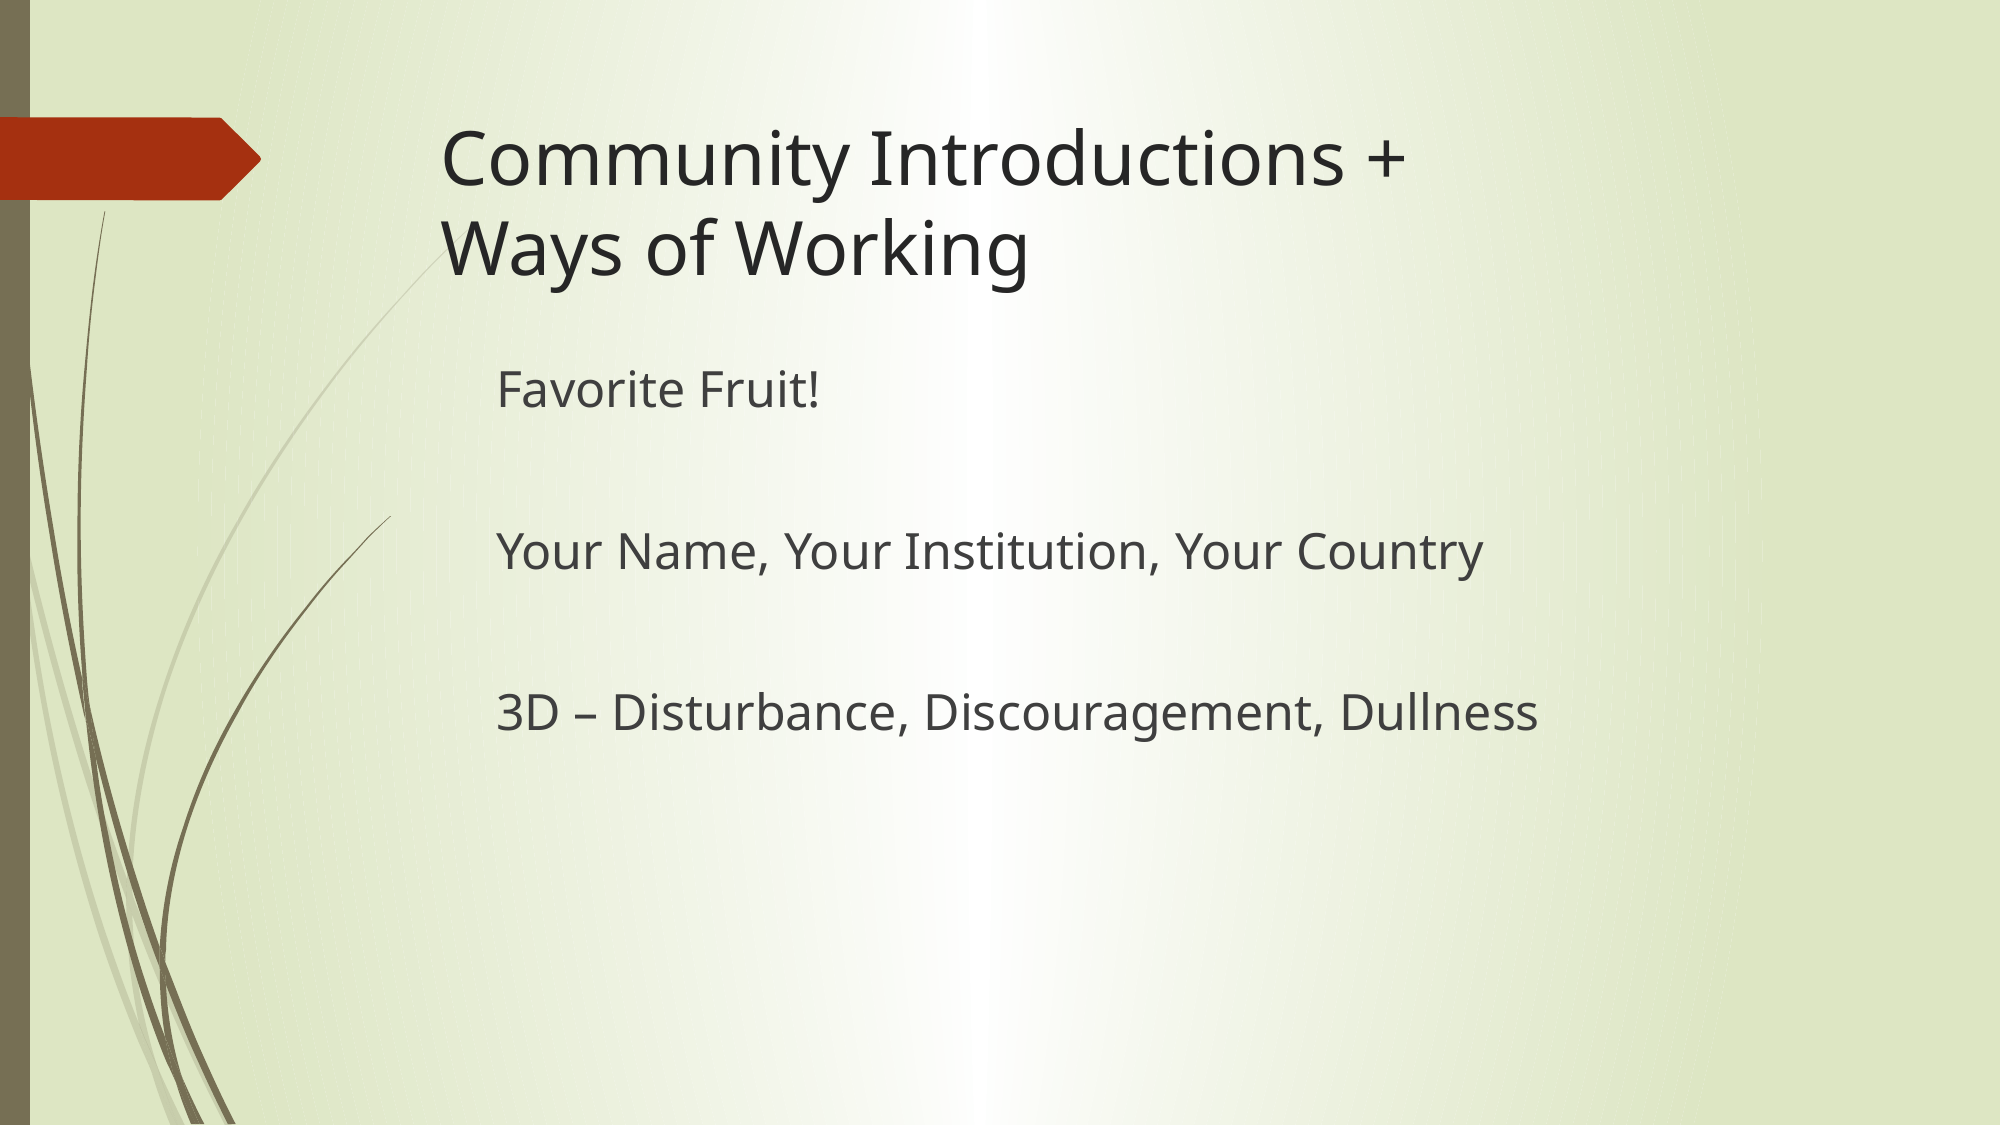

# Community Introductions + Ways of Working
Favorite Fruit!
Your Name, Your Institution, Your Country
3D – Disturbance, Discouragement, Dullness